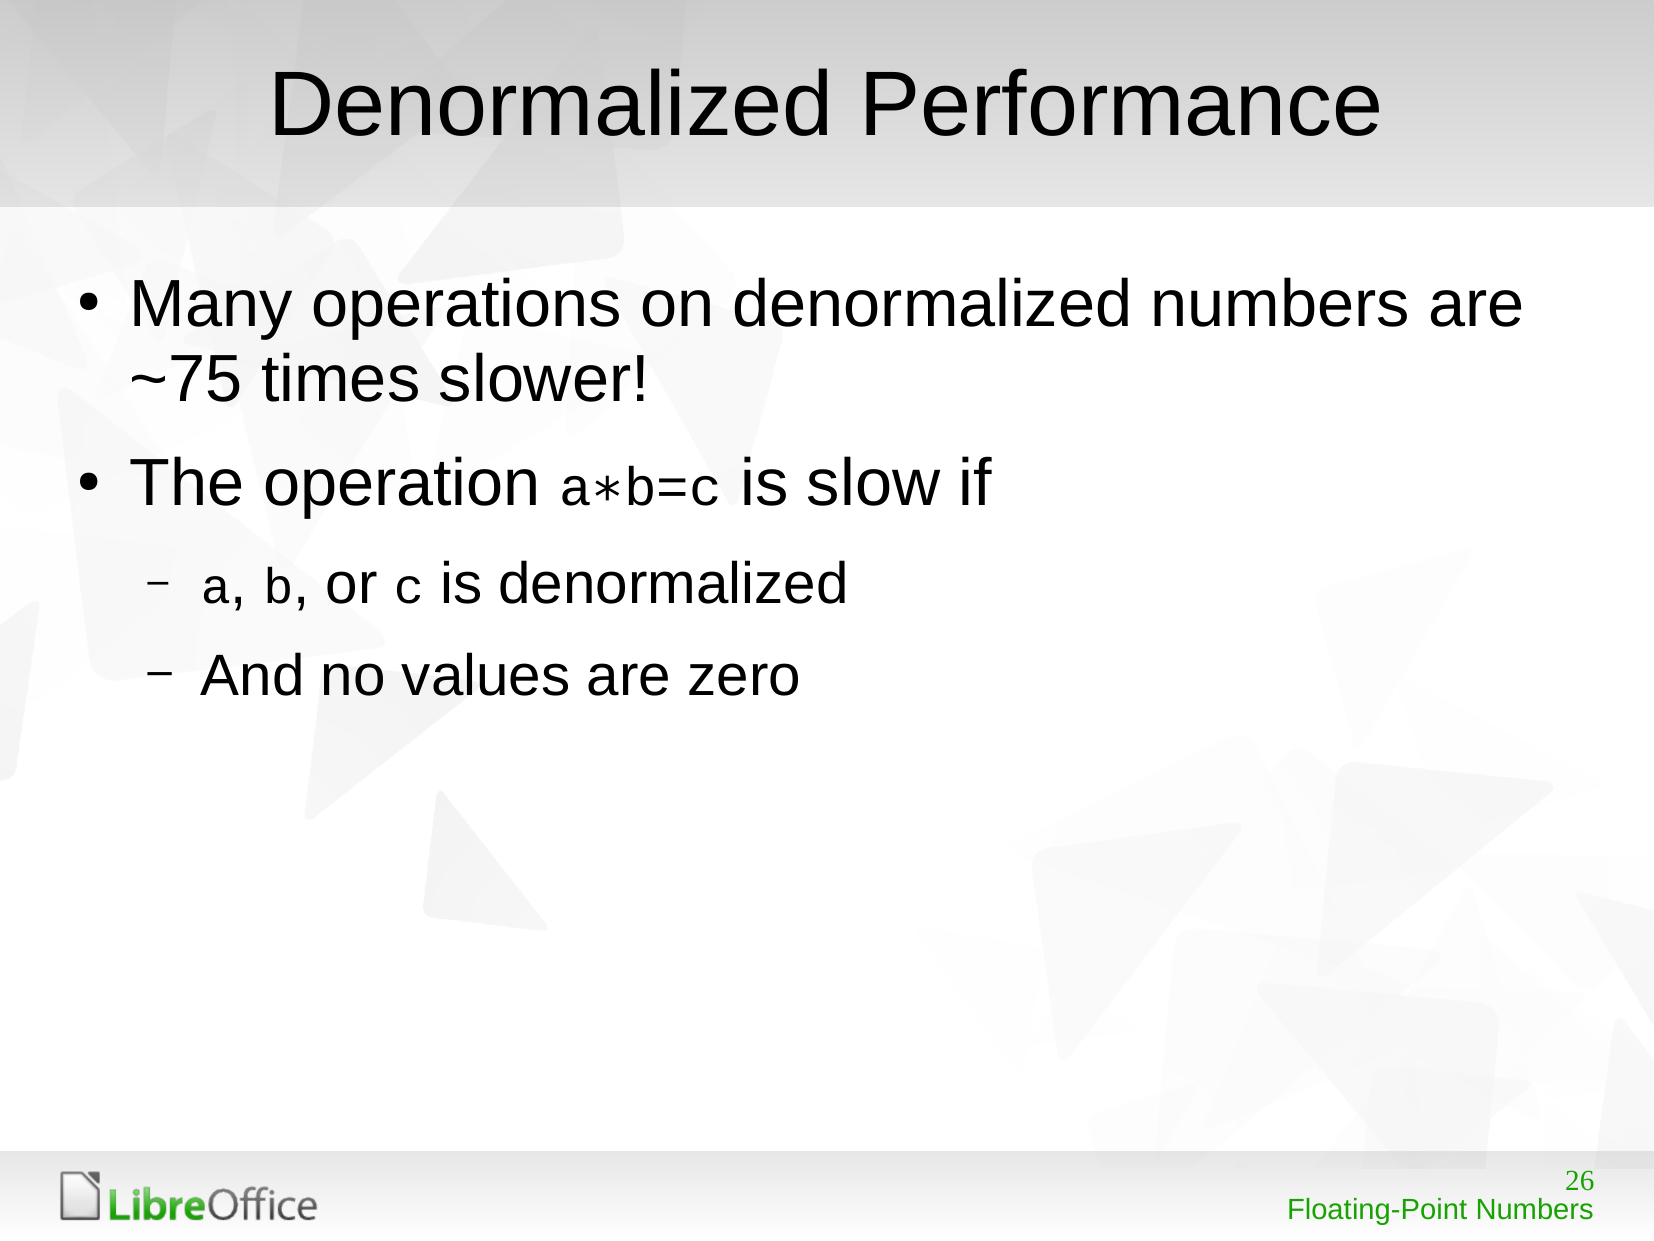

# Denormalized Performance
Many operations on denormalized numbers are ~75 times slower!
The operation a∗b=c is slow if
a, b, or c is denormalized
And no values are zero
26
Floating-Point Numbers